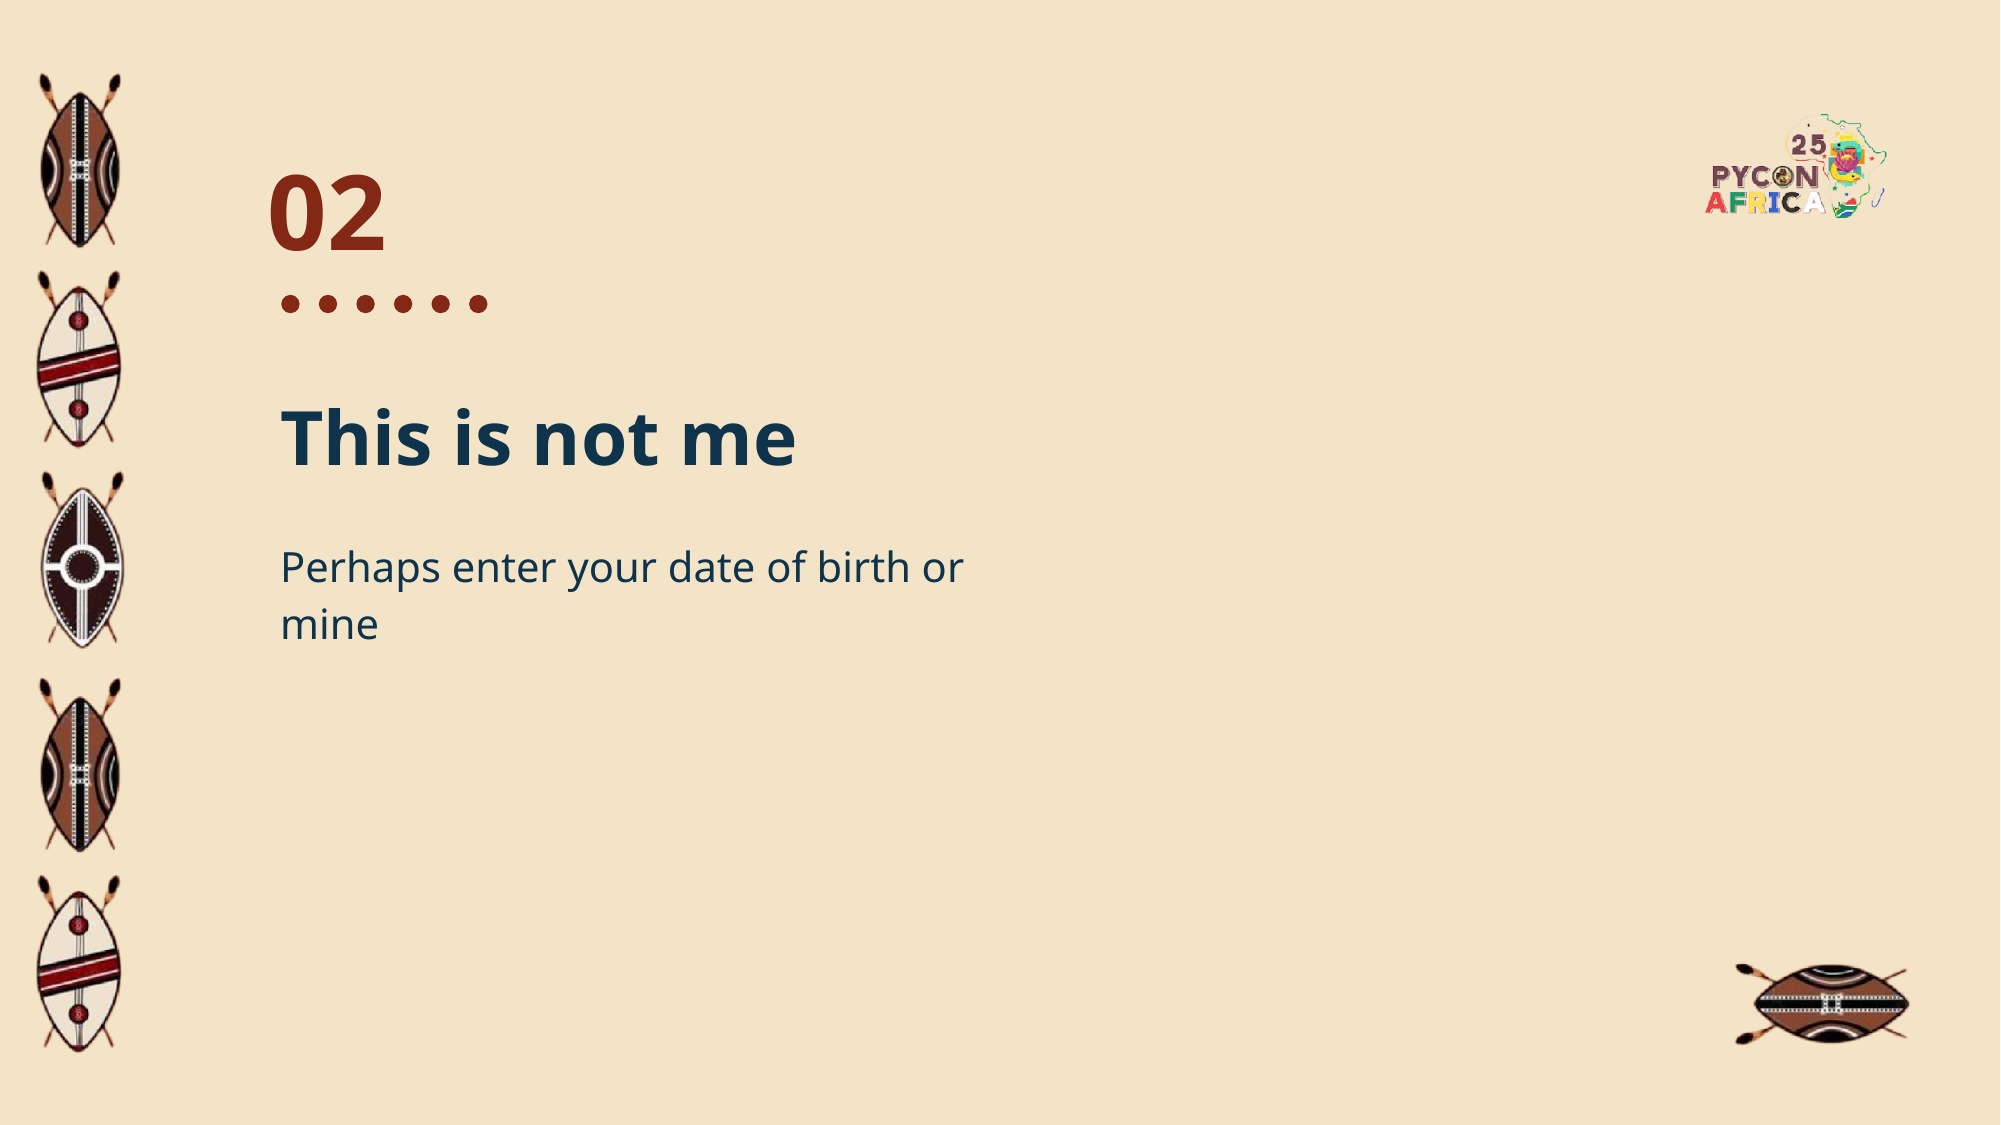

02
This is not me
Perhaps enter your date of birth or mine